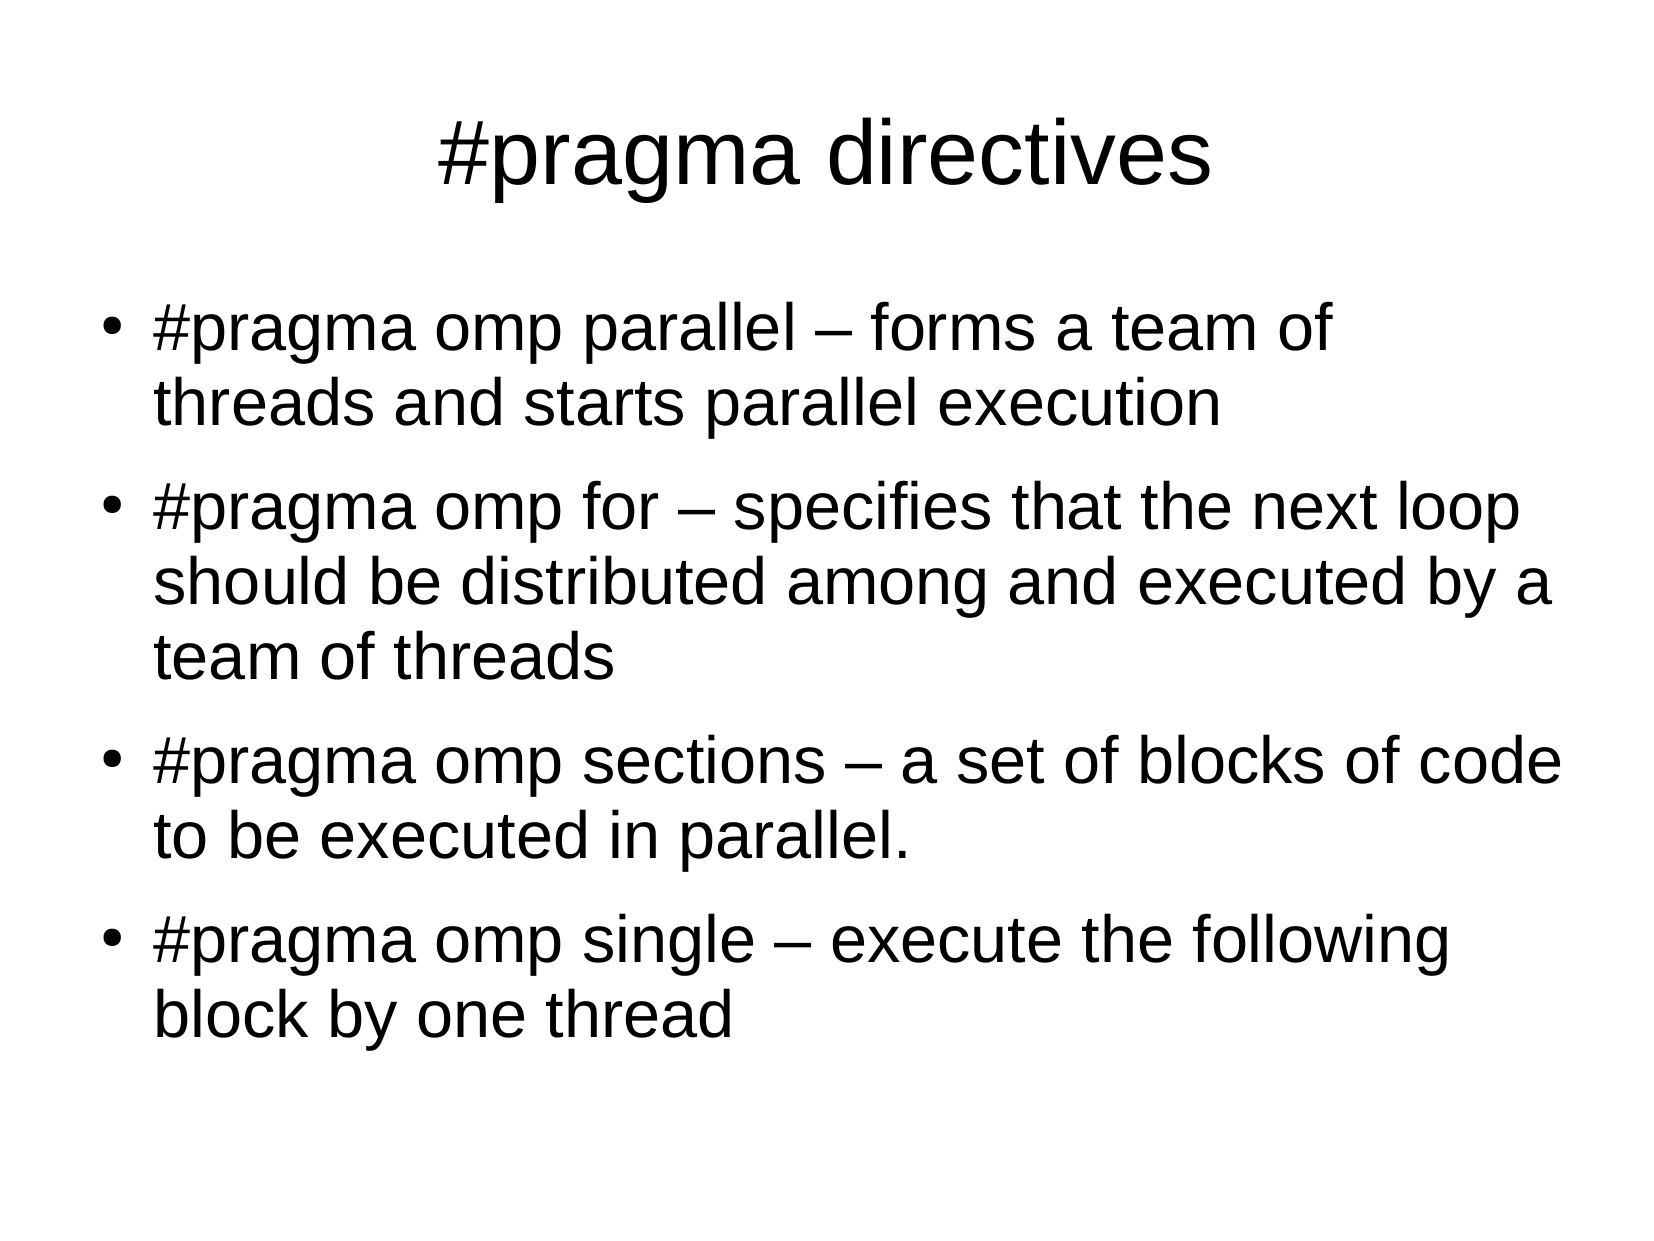

# #pragma directives
#pragma omp parallel – forms a team of threads and starts parallel execution
#pragma omp for – specifies that the next loop should be distributed among and executed by a team of threads
#pragma omp sections – a set of blocks of code to be executed in parallel.
#pragma omp single – execute the following block by one thread